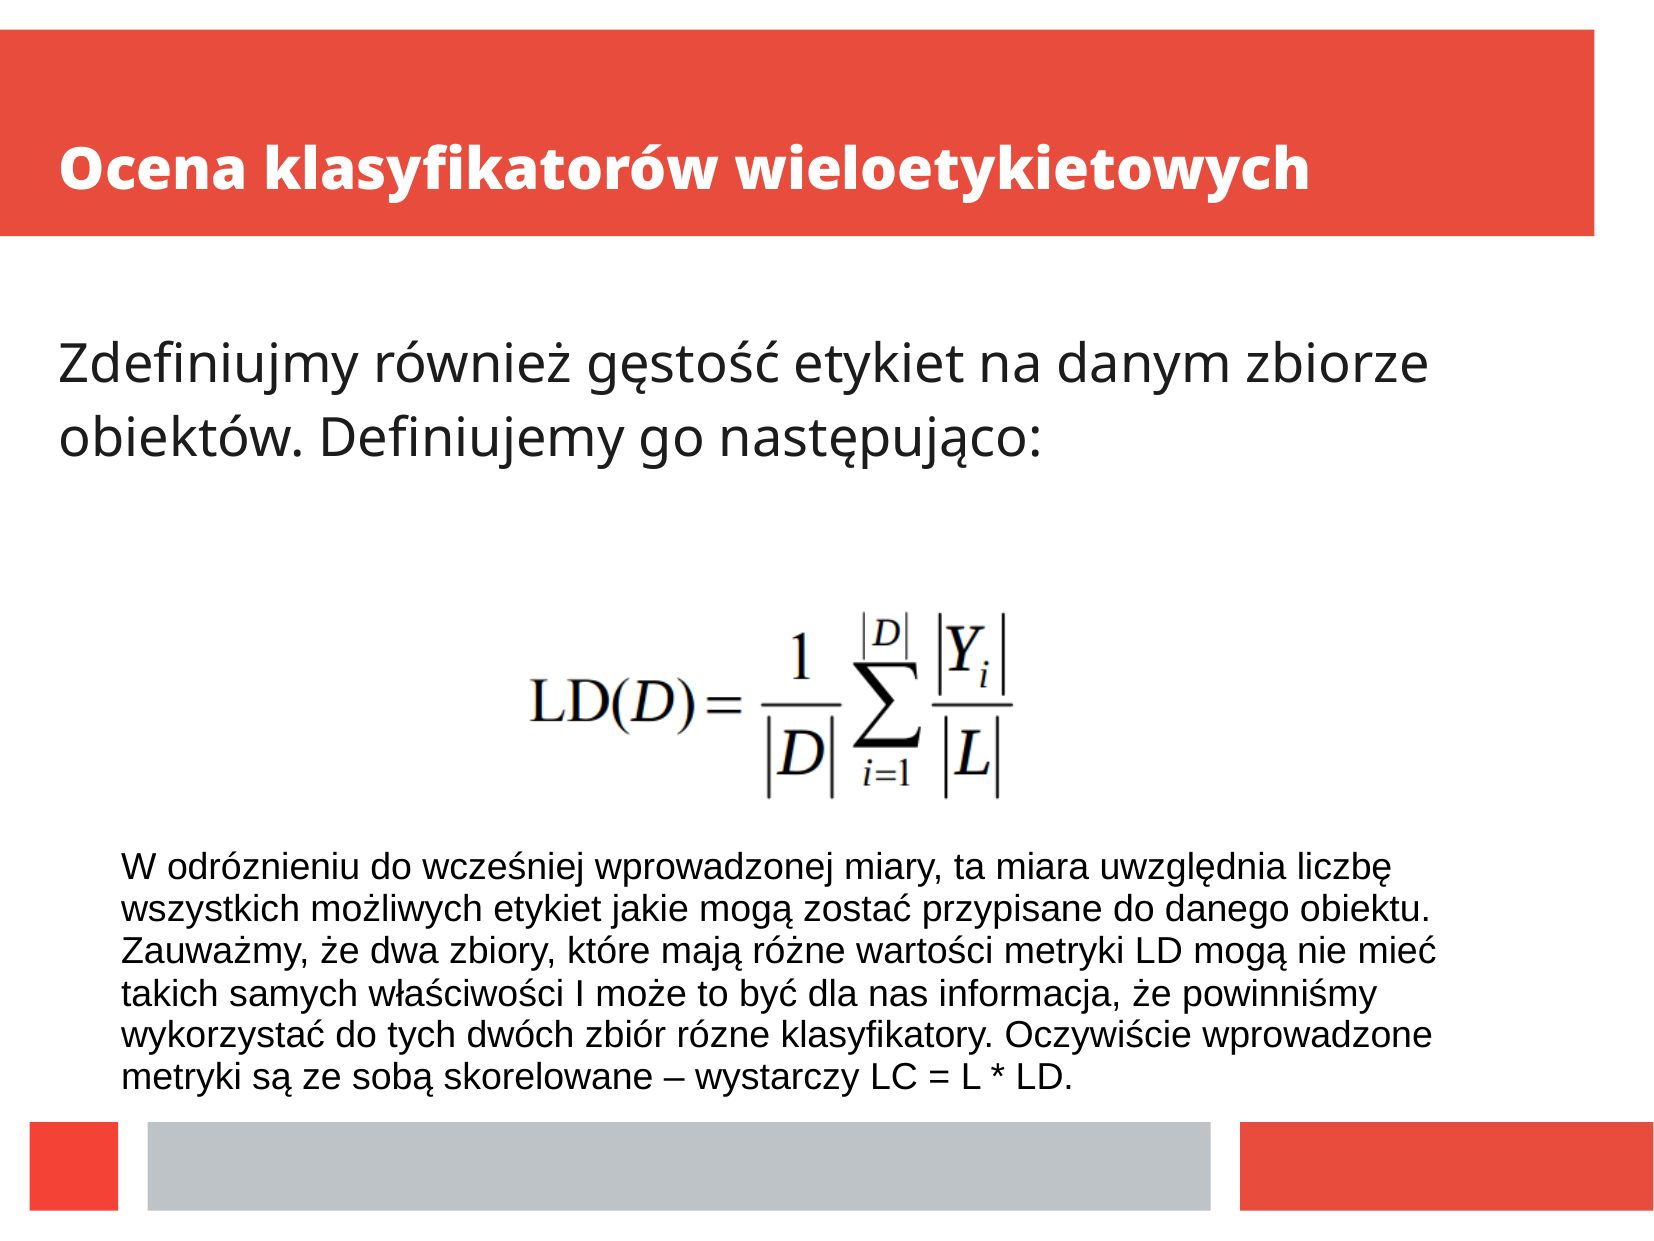

# Ocena klasyfikatorów wieloetykietowych
Zdefiniujmy również gęstość etykiet na danym zbiorze obiektów. Definiujemy go następująco:
W odróznieniu do wcześniej wprowadzonej miary, ta miara uwzględnia liczbę wszystkich możliwych etykiet jakie mogą zostać przypisane do danego obiektu.
Zauważmy, że dwa zbiory, które mają różne wartości metryki LD mogą nie mieć takich samych właściwości I może to być dla nas informacja, że powinniśmy wykorzystać do tych dwóch zbiór rózne klasyfikatory. Oczywiście wprowadzone metryki są ze sobą skorelowane – wystarczy LC = L * LD.